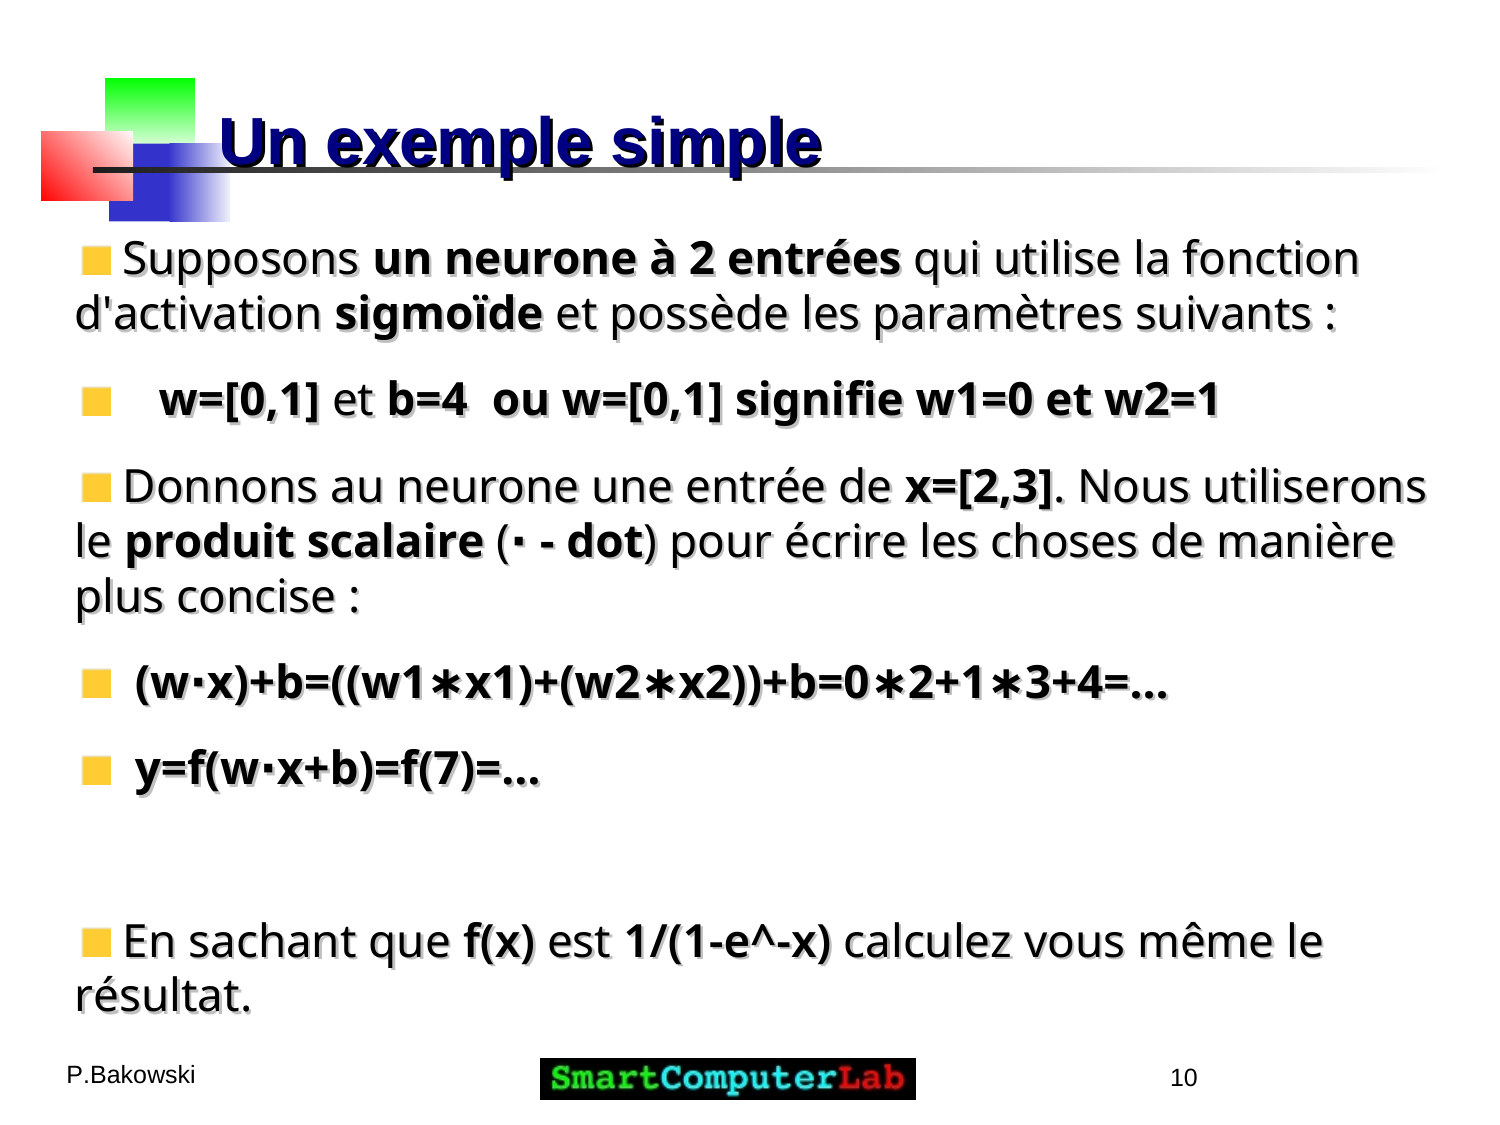

# Un exemple simple
 Supposons un neurone à 2 entrées qui utilise la fonction d'activation sigmoïde et possède les paramètres suivants :
 w=[0,1] et b=4 ou w=[0,1] signifie w1=0 et w2=1
 Donnons au neurone une entrée de x=[2,3]. Nous utiliserons le produit scalaire (⋅ - dot) pour écrire les choses de manière plus concise :
 (w⋅x)+b=((w1∗x1)+(w2∗x2))+b=0∗2+1∗3+4=...
 y=f(w⋅x+b)=f(7)=…
 En sachant que f(x) est 1/(1-e^-x) calculez vous même le résultat.
10